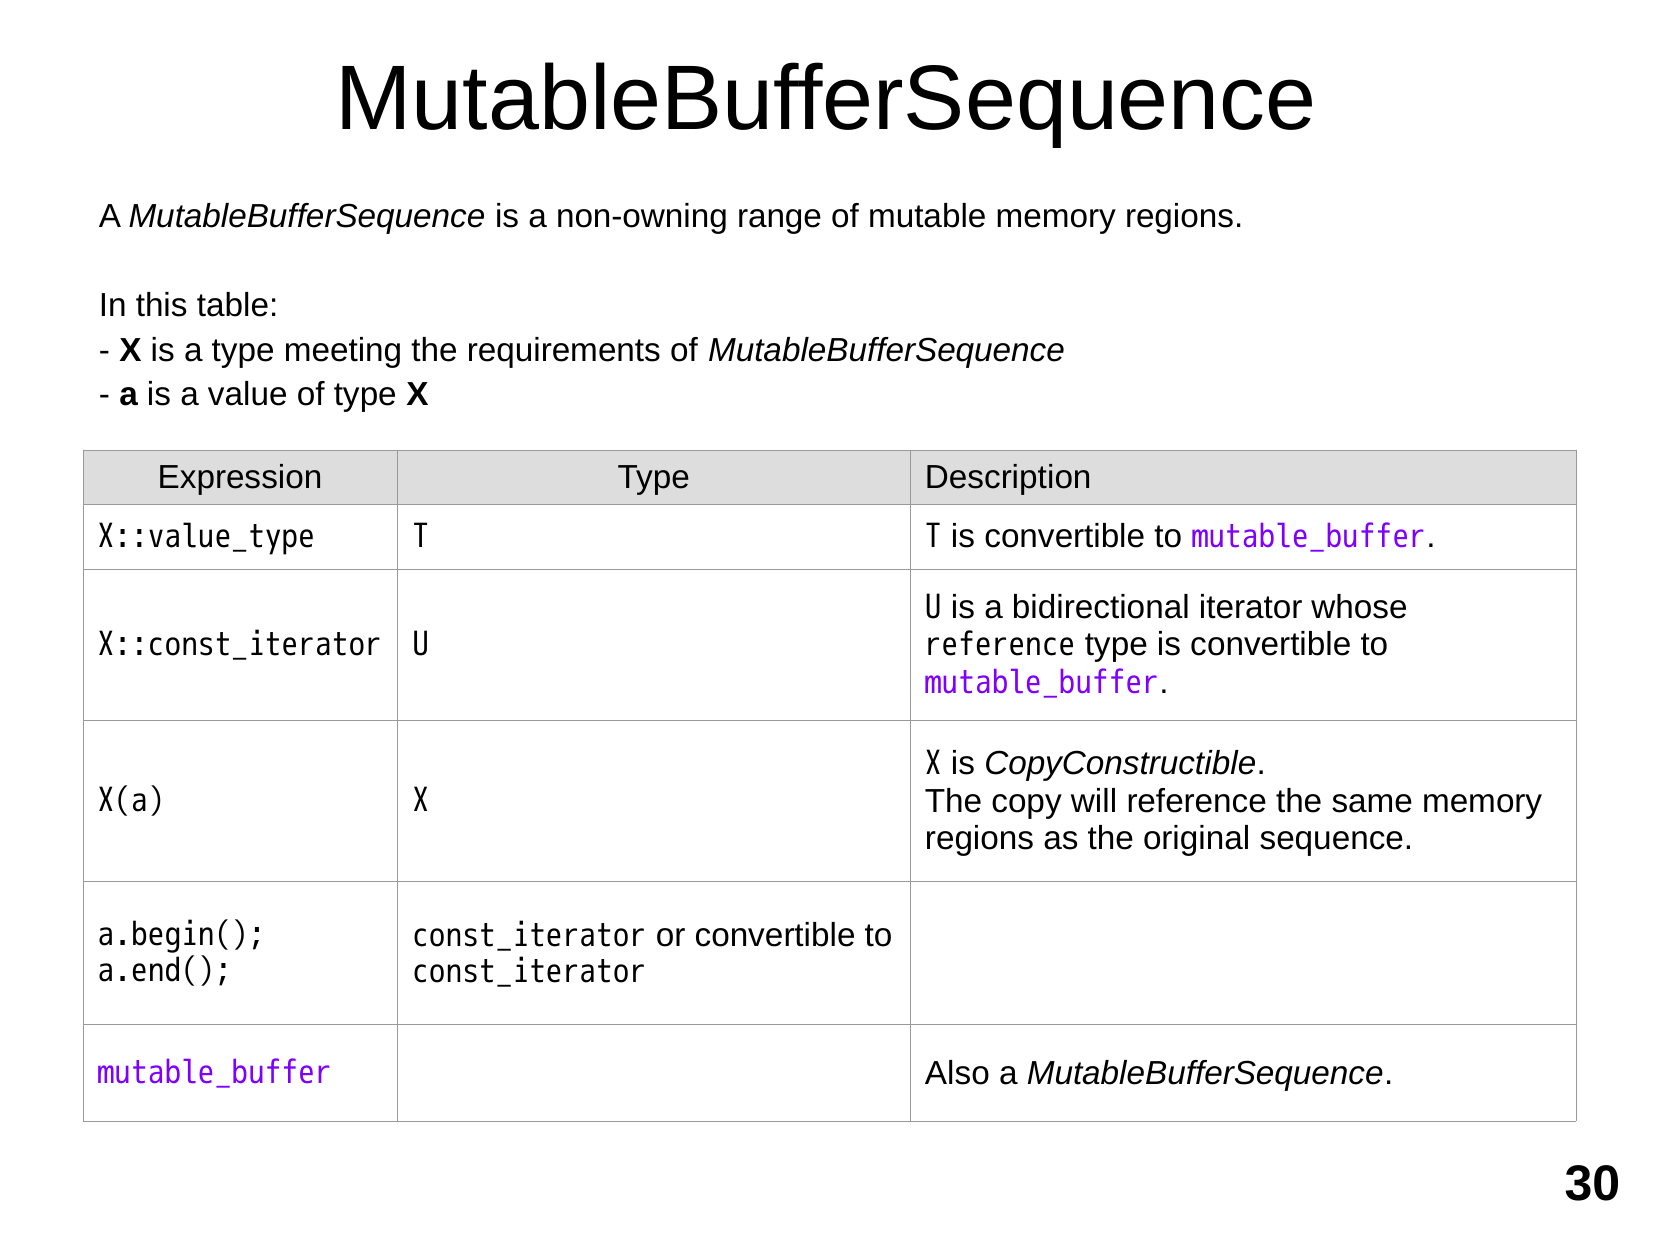

# MutableBufferSequence
A MutableBufferSequence is a non-owning range of mutable memory regions.
In this table:
- X is a type meeting the requirements of MutableBufferSequence
- a is a value of type X
| Expression | Type | Description |
| --- | --- | --- |
| X::value\_type | T | T is convertible to mutable\_buffer. |
| X::const\_iterator | U | U is a bidirectional iterator whose reference type is convertible to mutable\_buffer. |
| X(a) | X | X is CopyConstructible. The copy will reference the same memory regions as the original sequence. |
| a.begin(); a.end(); | const\_iterator or convertible to const\_iterator | |
| mutable\_buffer | | Also a MutableBufferSequence. |
30